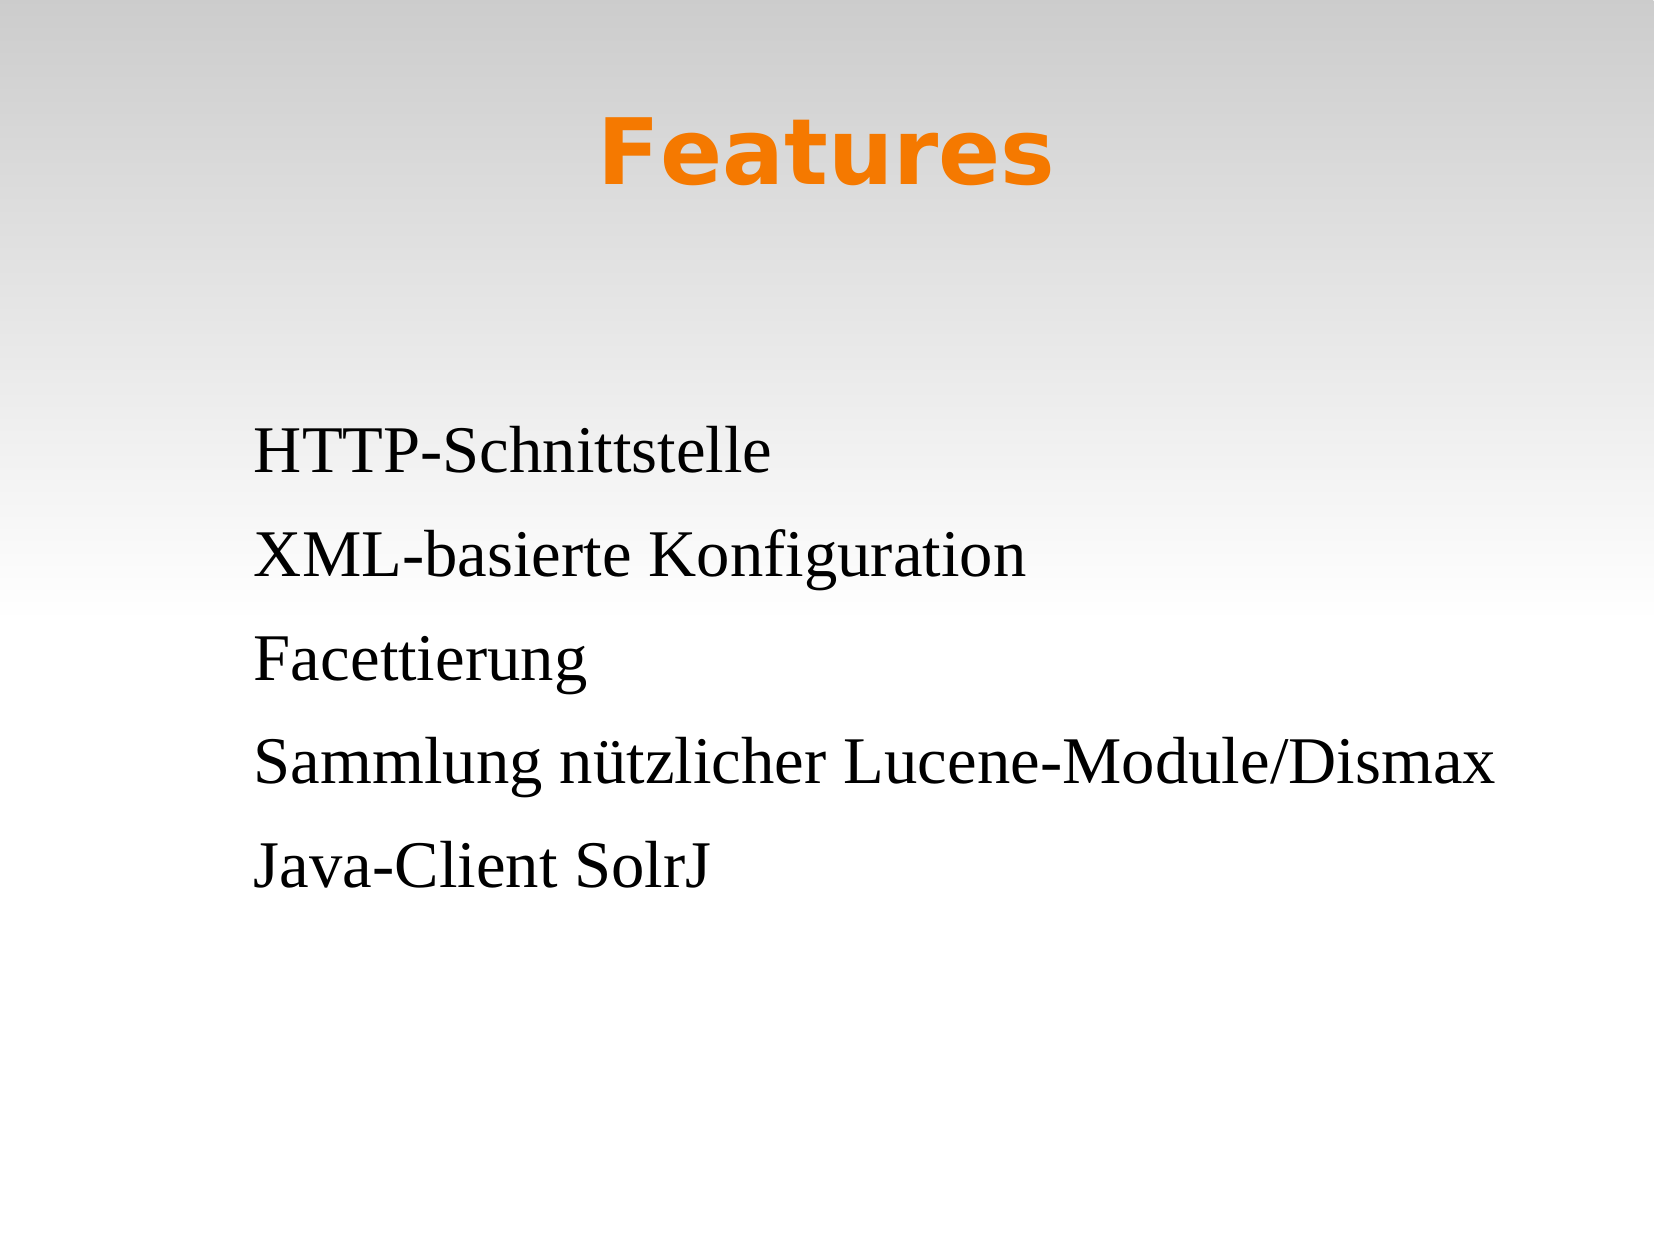

# Features
HTTP-Schnittstelle
XML-basierte Konfiguration
Facettierung
Sammlung nützlicher Lucene-Module/Dismax
Java-Client SolrJ